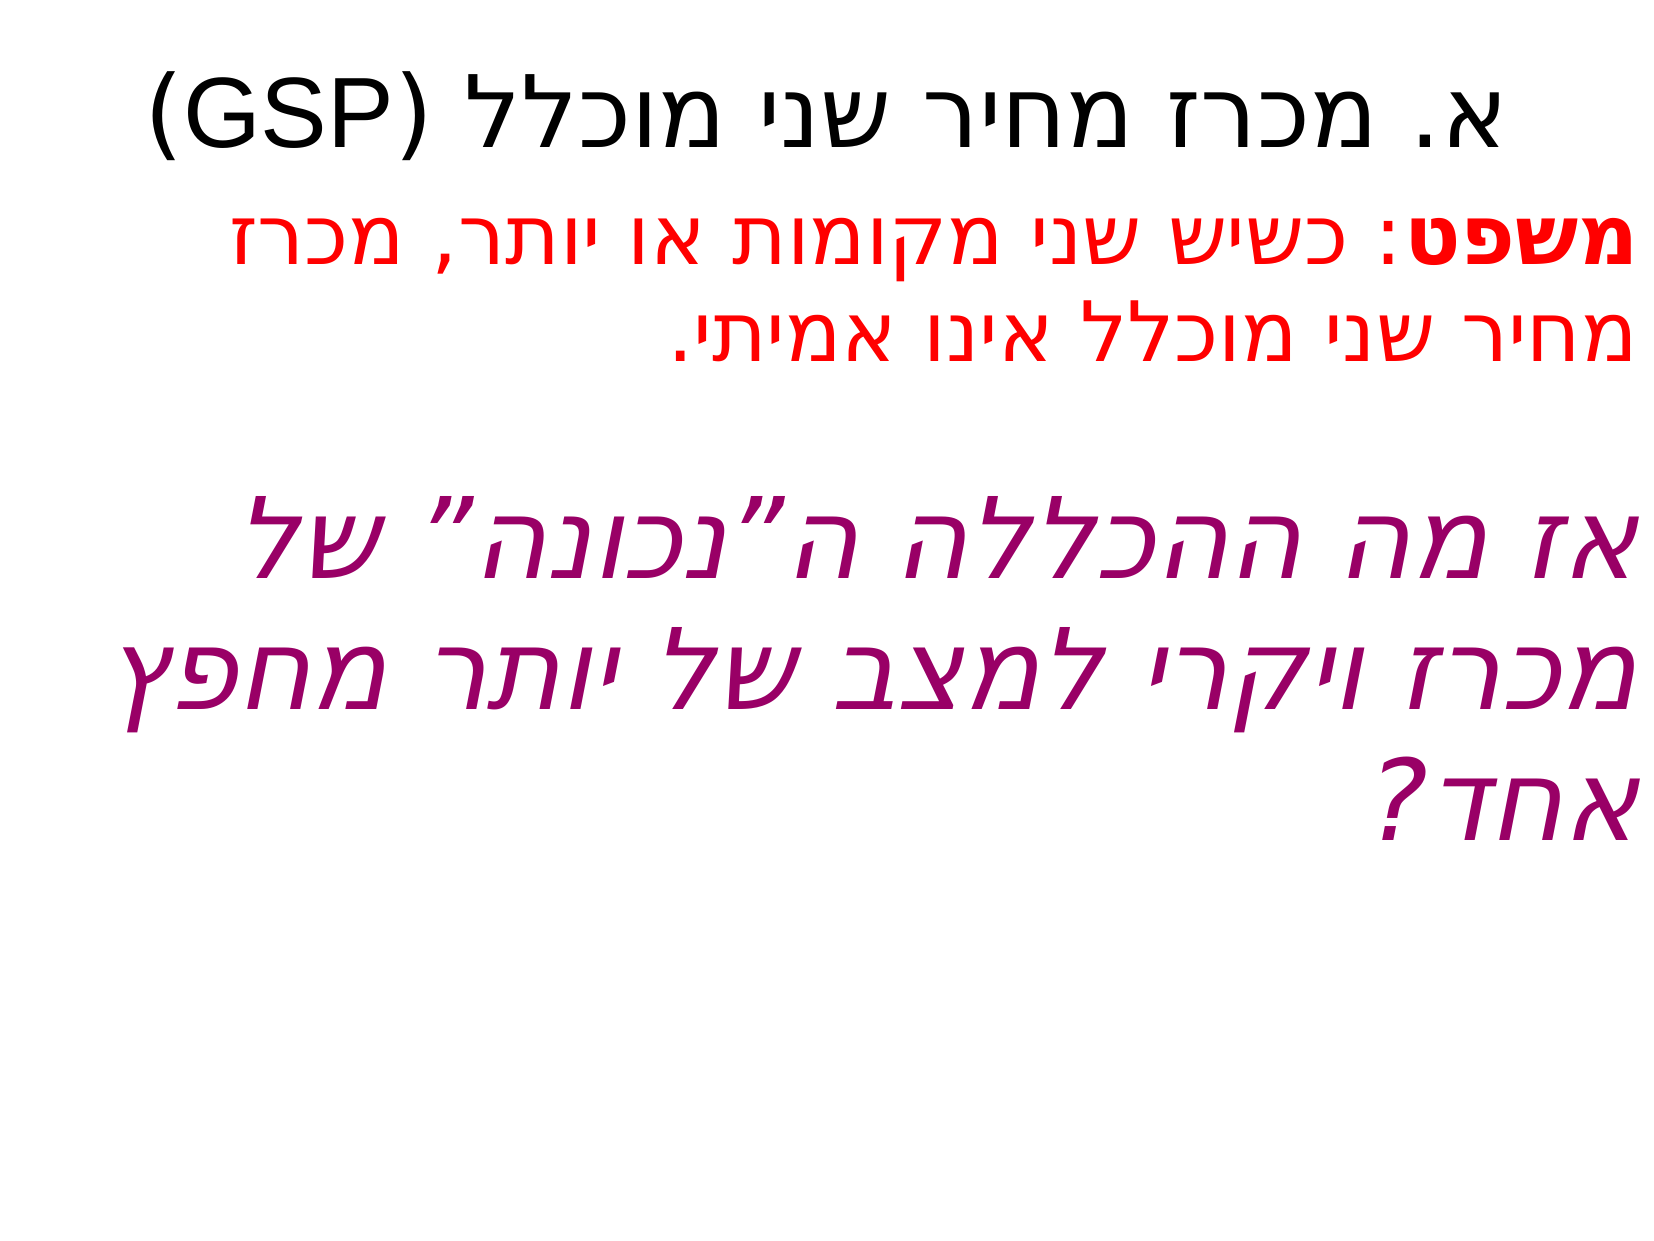

# א. מכרז מחיר שני מוכלל (GSP)
משפט: כשיש שני מקומות או יותר, מכרז מחיר שני מוכלל אינו אמיתי.
אז מה ההכללה ה”נכונה” של מכרז ויקרי למצב של יותר מחפץ אחד?